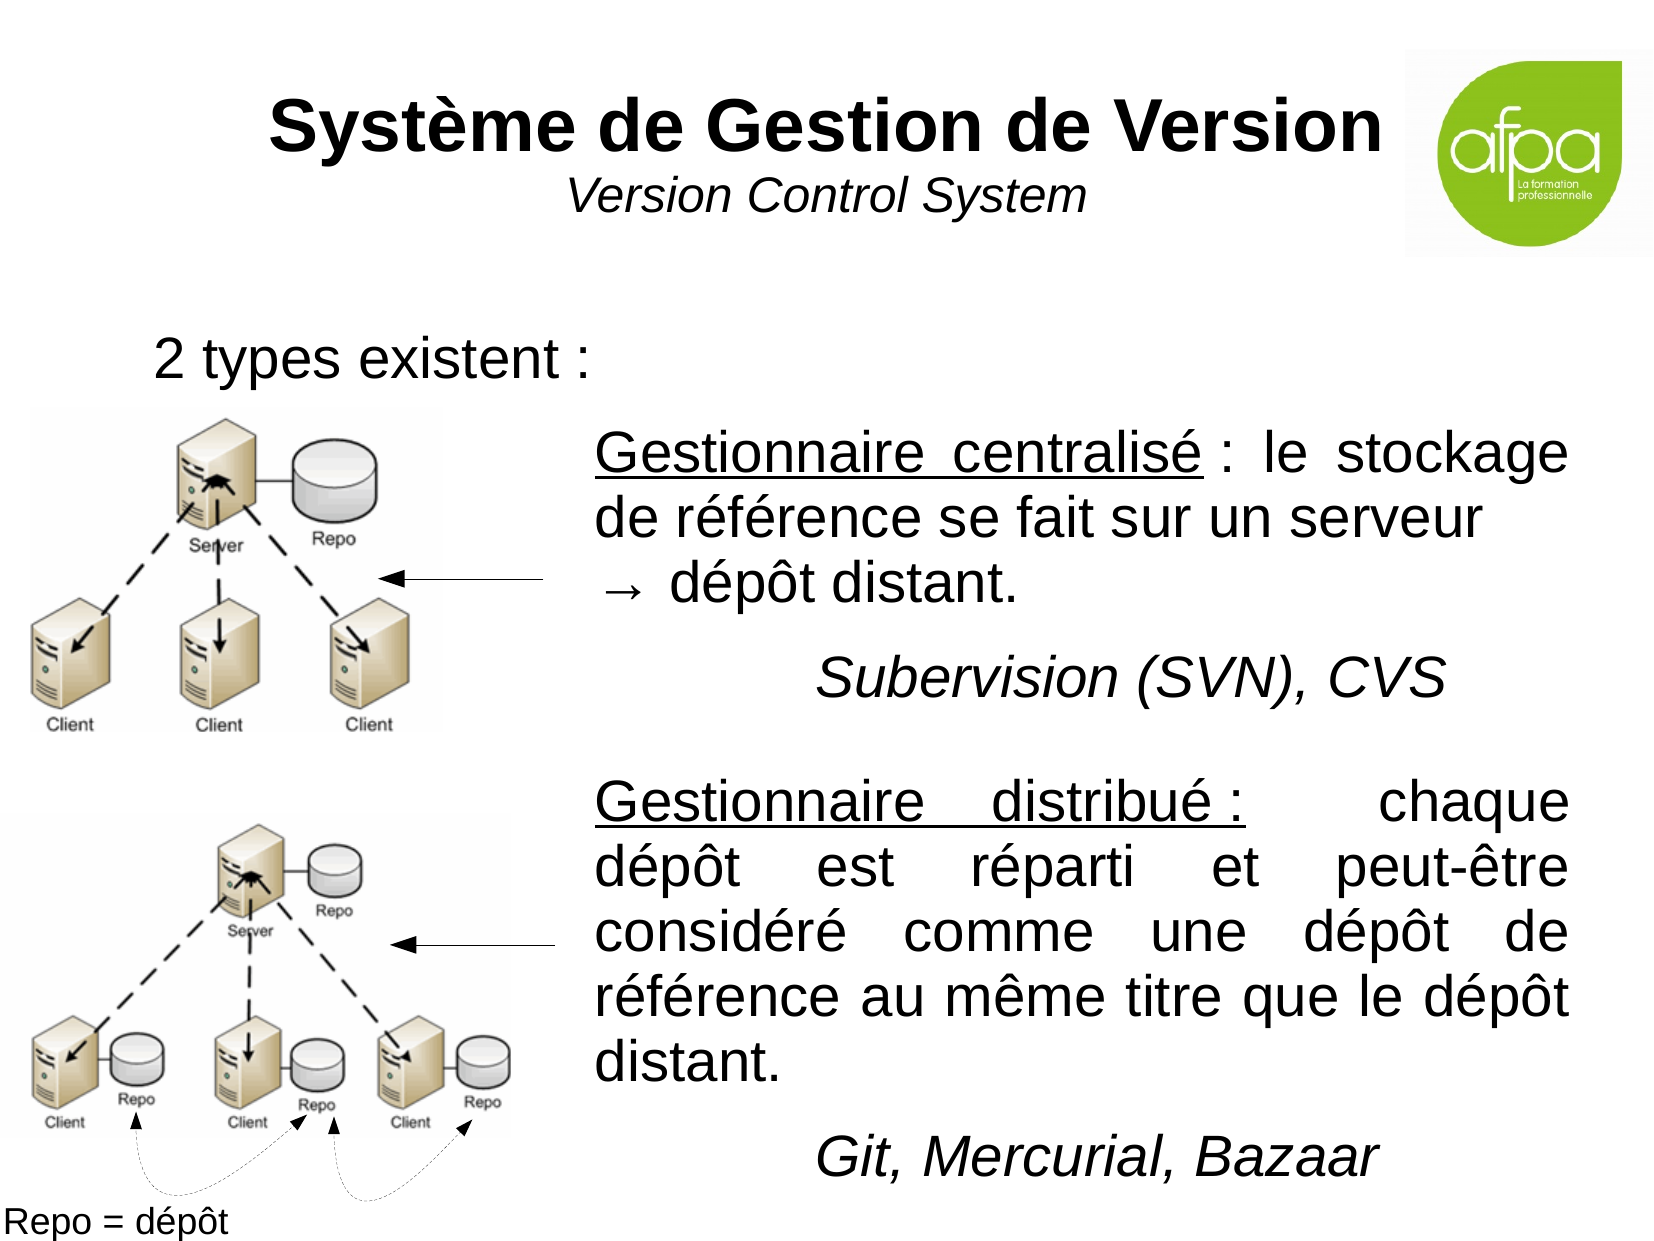

# Système de Gestion de Version Version Control System
2 types existent :
Gestionnaire centralisé : le stockage de référence se fait sur un serveur
→ dépôt distant.
Subervision (SVN), CVS
Gestionnaire distribué : chaque dépôt est réparti et peut-être considéré comme une dépôt de référence au même titre que le dépôt distant.
Git, Mercurial, Bazaar
Repo = dépôt